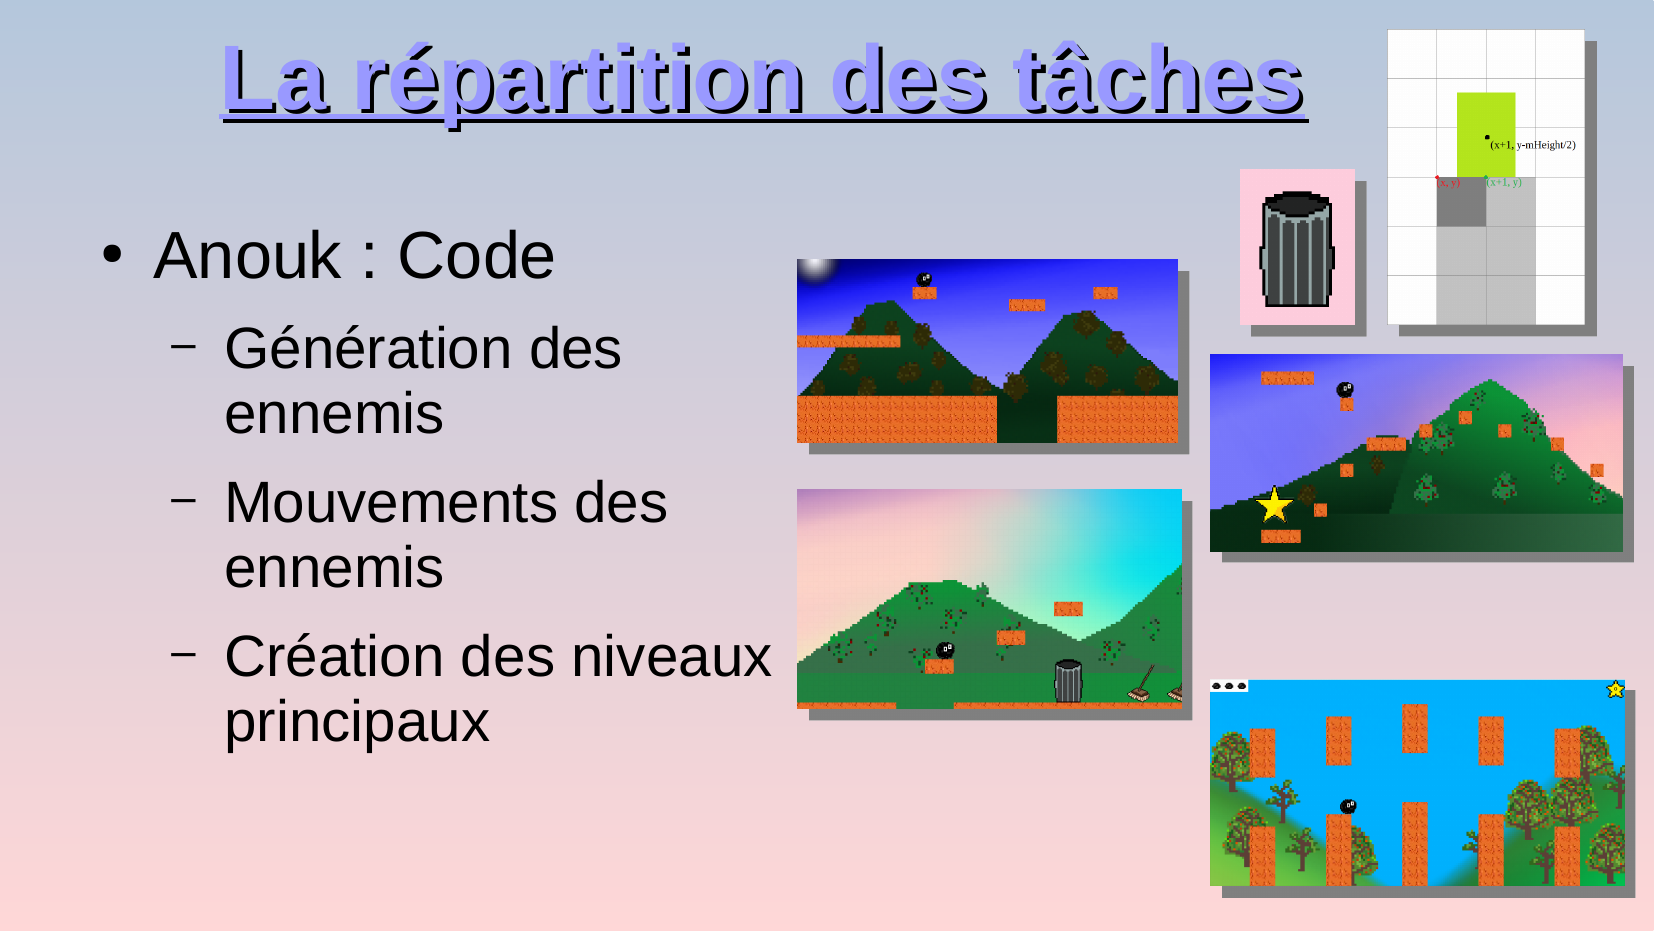

# La répartition des tâches
Anouk : Code
Génération des ennemis
Mouvements des ennemis
Création des niveaux principaux